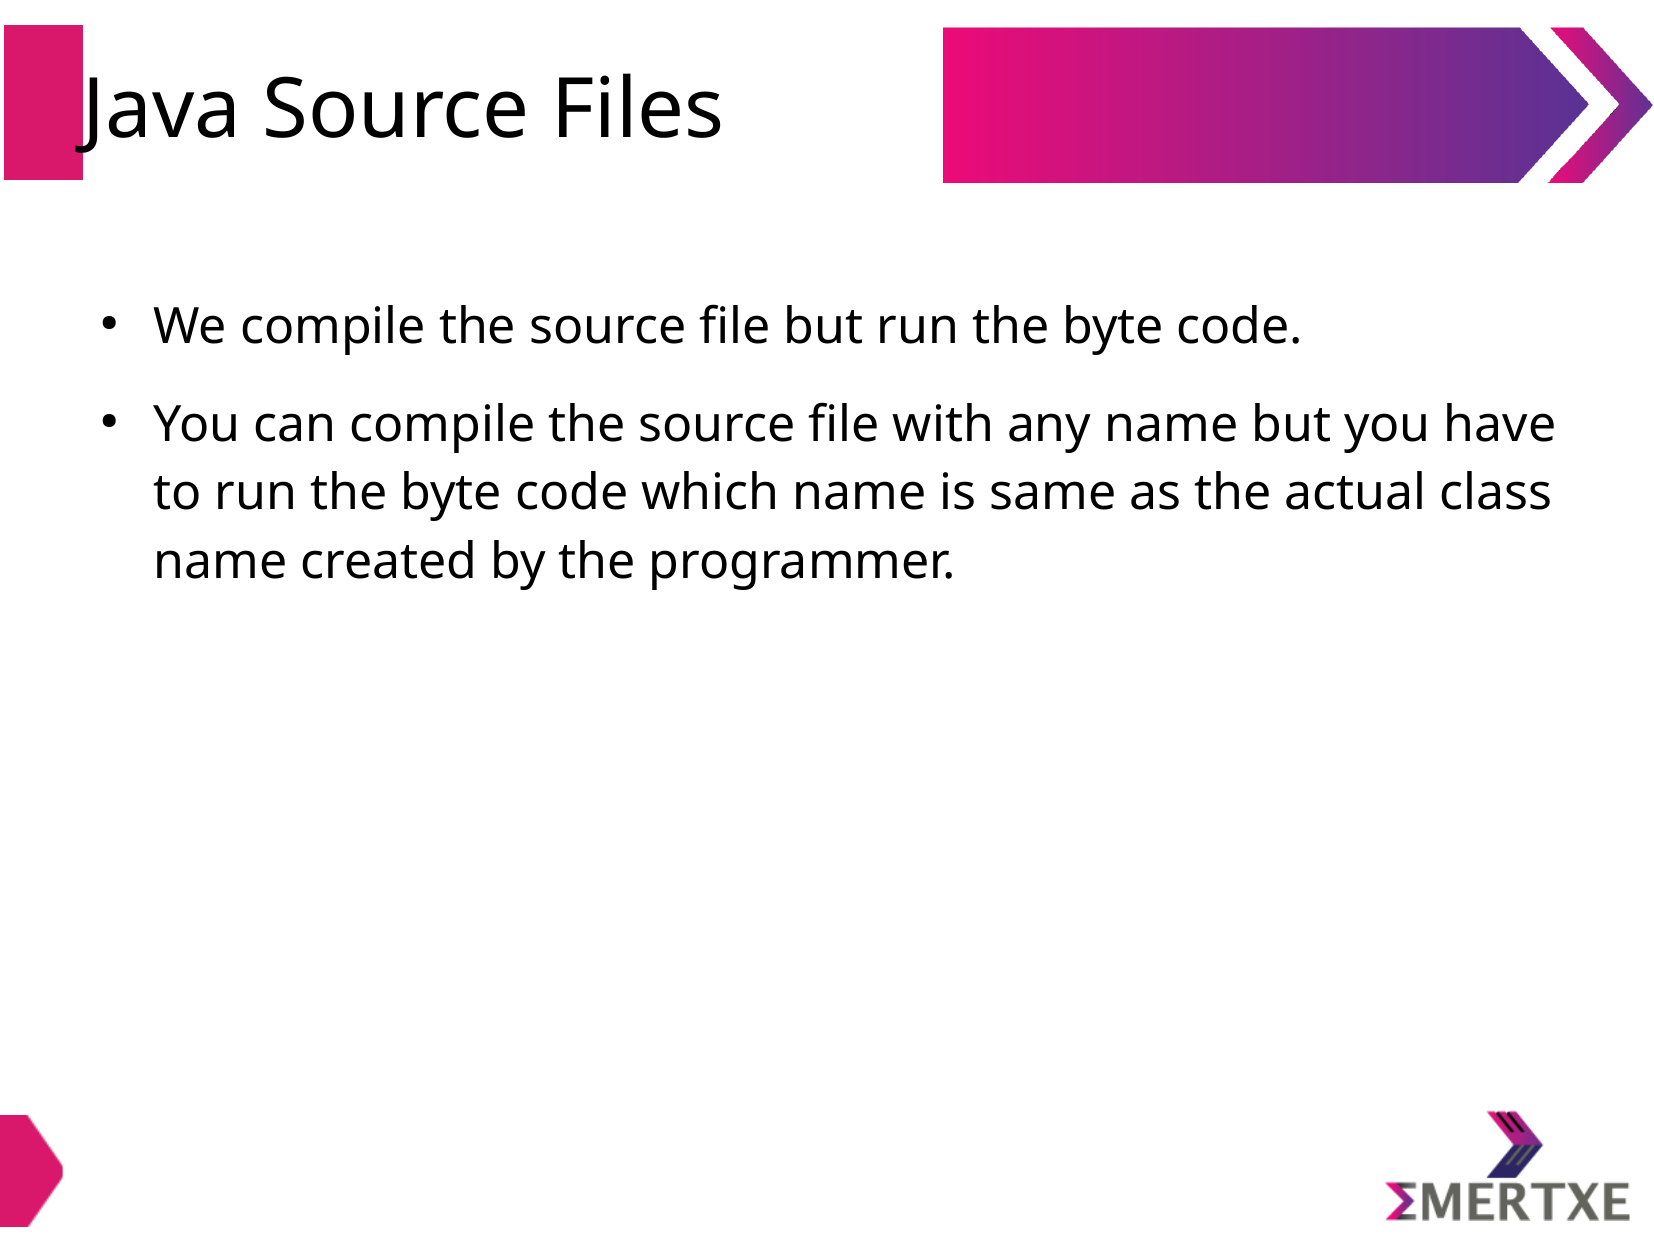

# Java Source Files
We compile the source file but run the byte code.
You can compile the source file with any name but you have to run the byte code which name is same as the actual class name created by the programmer.